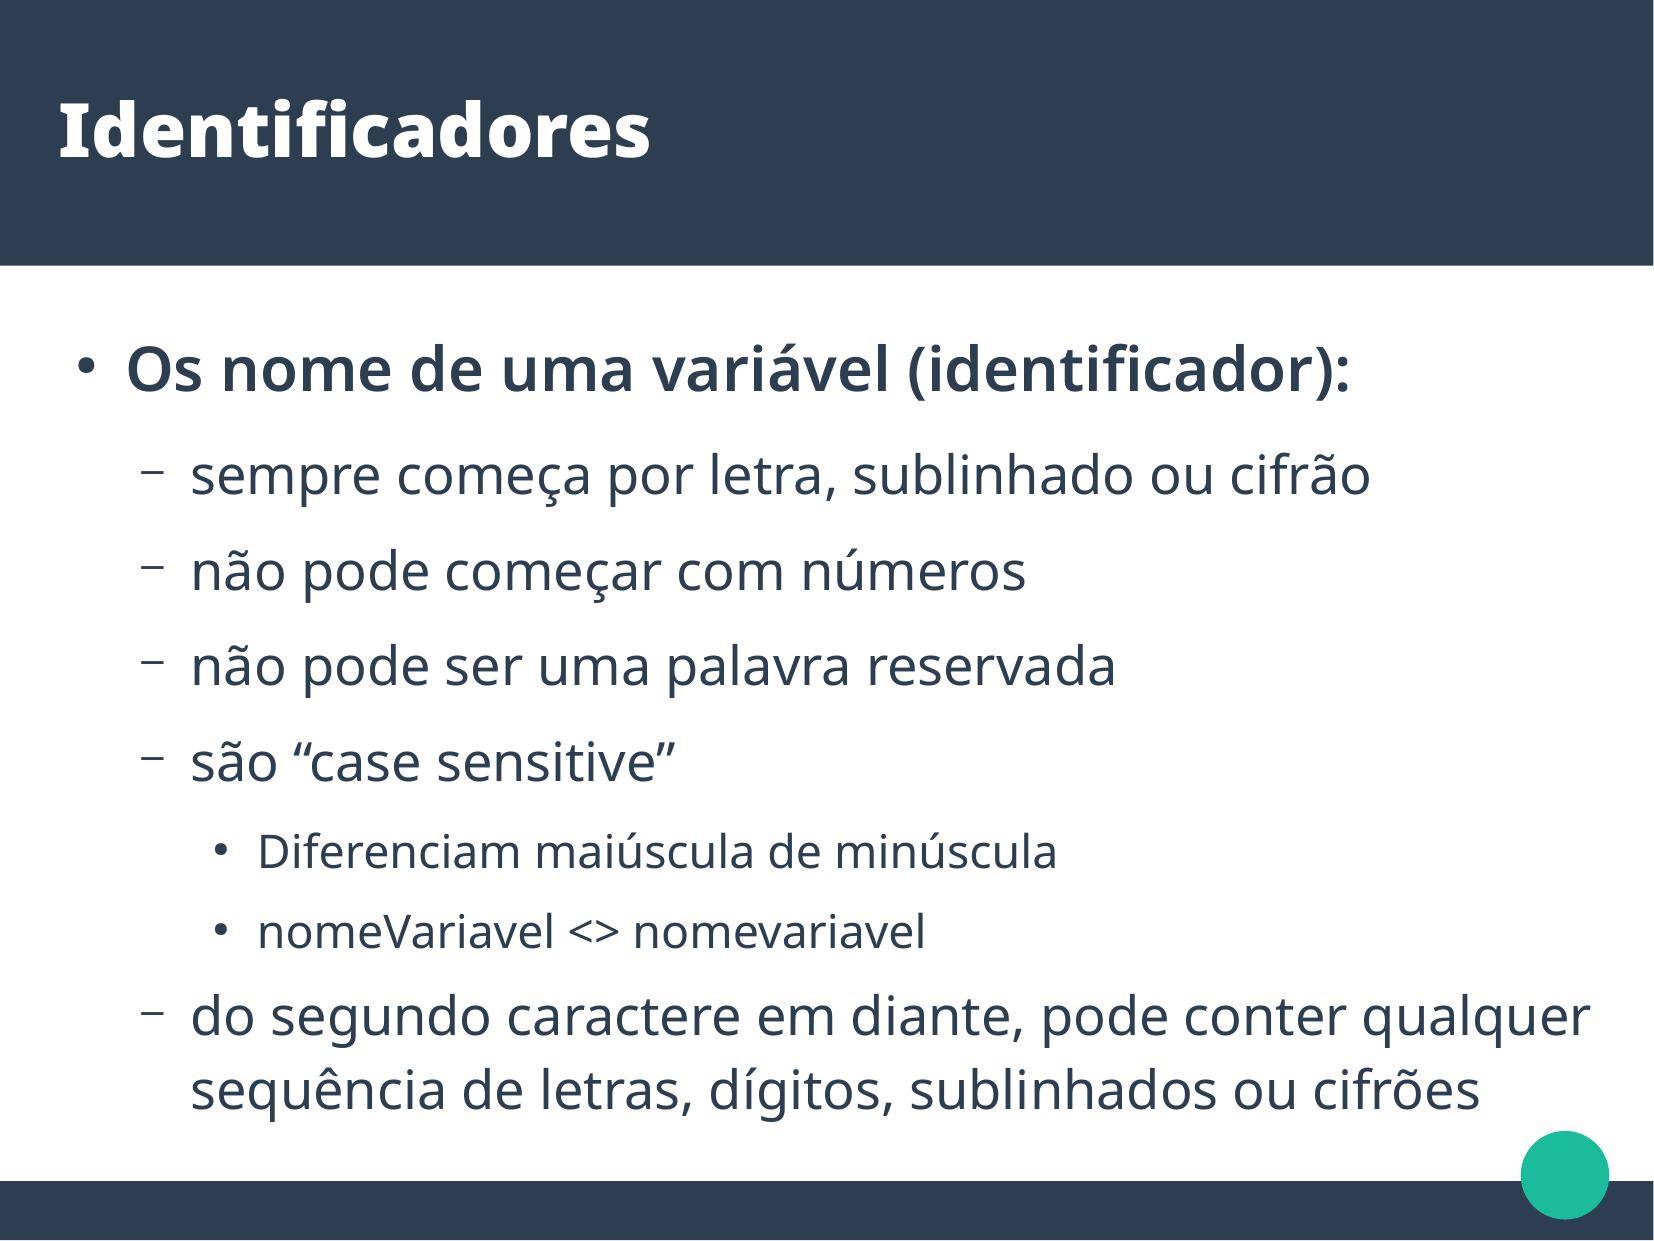

# Identificadores
Os nome de uma variável (identificador):
sempre começa por letra, sublinhado ou cifrão
não pode começar com números
não pode ser uma palavra reservada
são “case sensitive”
Diferenciam maiúscula de minúscula
nomeVariavel <> nomevariavel
do segundo caractere em diante, pode conter qualquer sequência de letras, dígitos, sublinhados ou cifrões